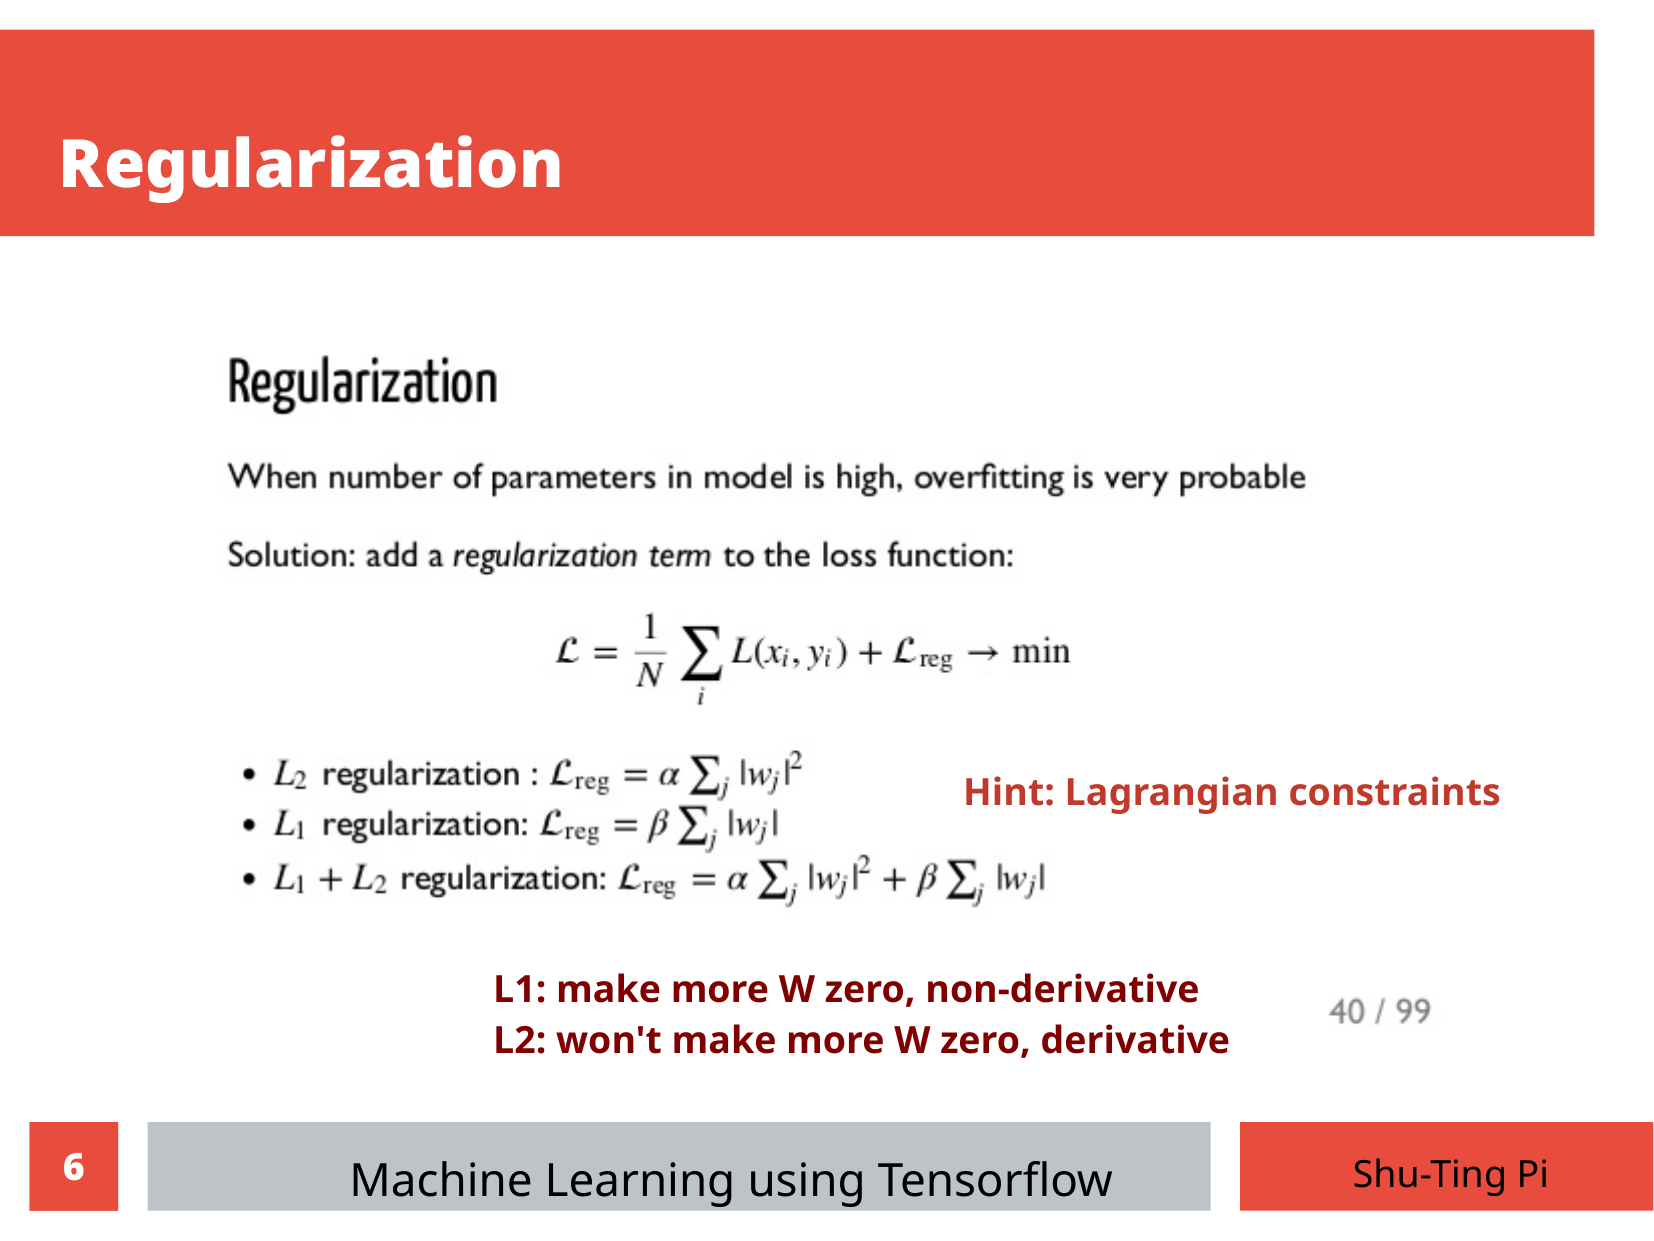

# Regularization
Hint: Lagrangian constraints
L1: make more W zero, non-derivative
L2: won't make more W zero, derivative
6
Machine Learning using Tensorflow
Shu-Ting Pi